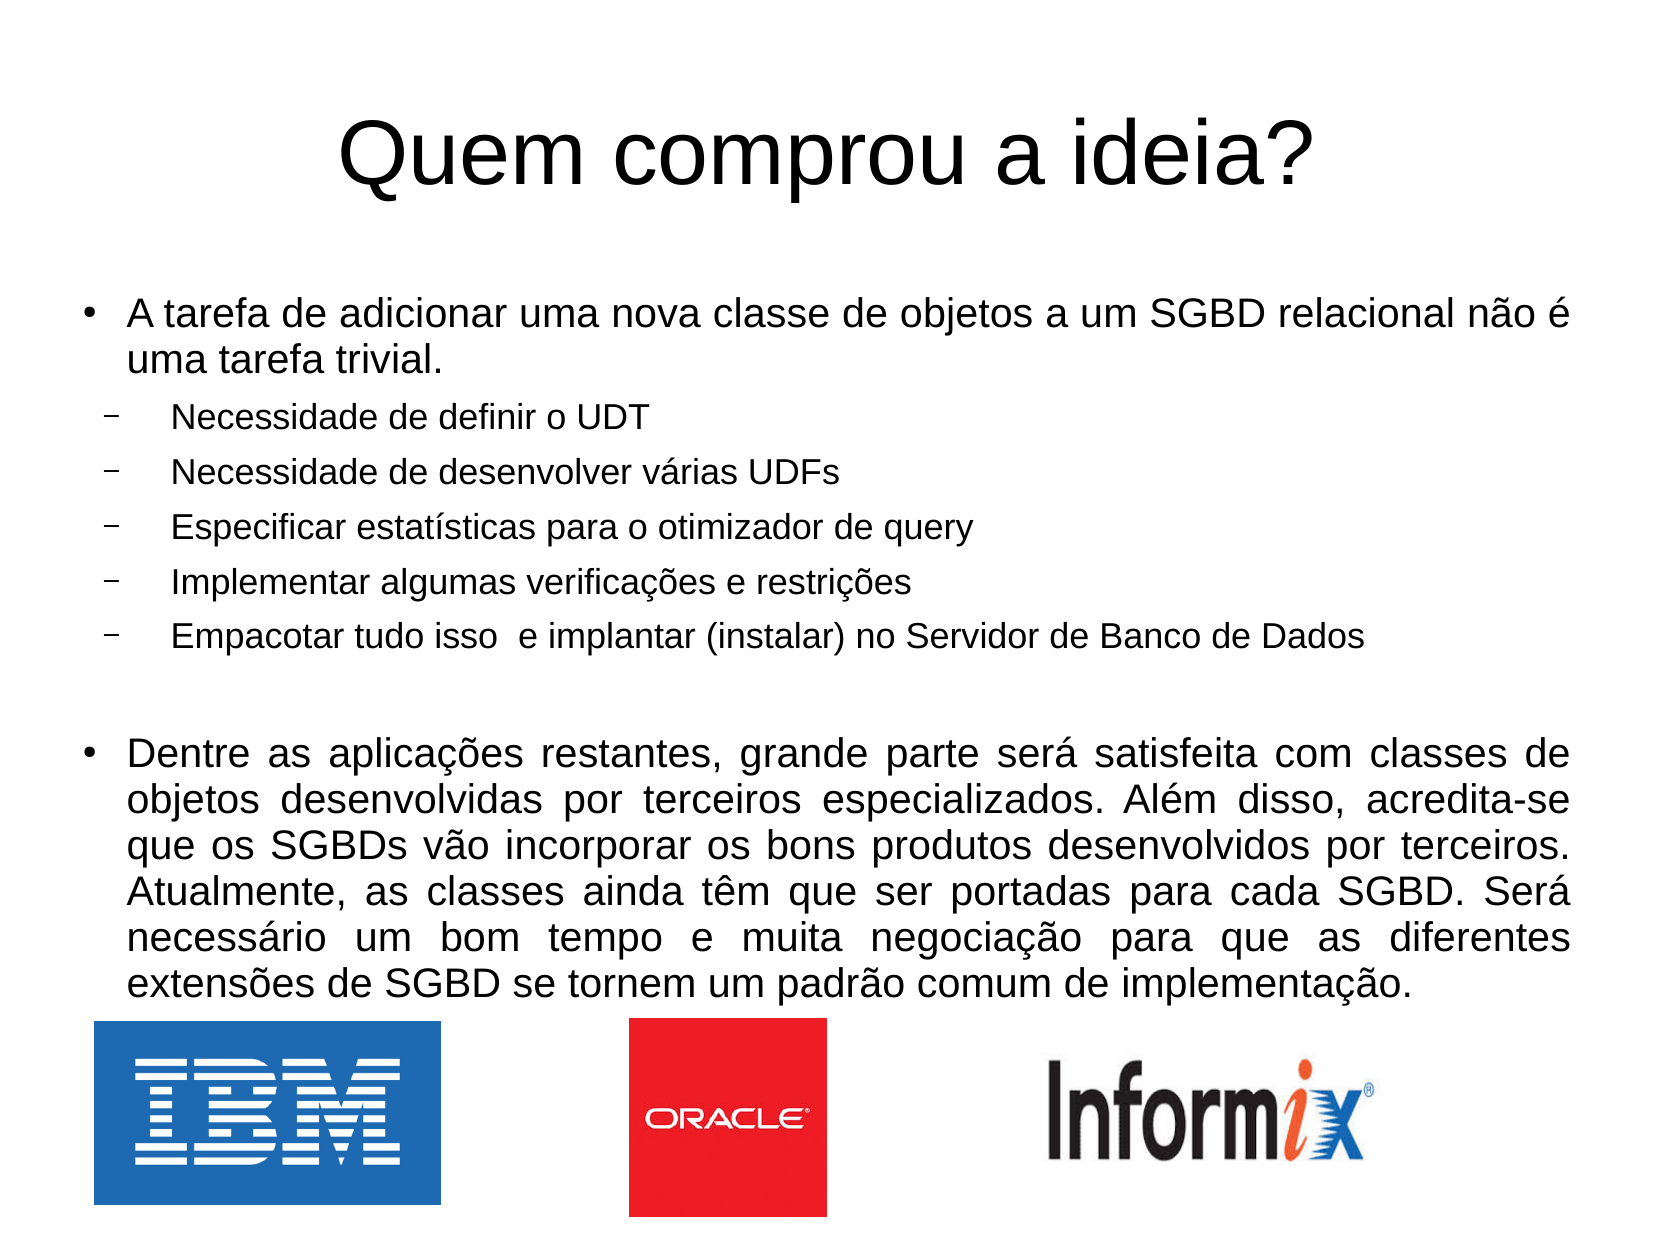

# Quem comprou a ideia?
A tarefa de adicionar uma nova classe de objetos a um SGBD relacional não é uma tarefa trivial.
Necessidade de definir o UDT
Necessidade de desenvolver várias UDFs
Especificar estatísticas para o otimizador de query
Implementar algumas verificações e restrições
Empacotar tudo isso e implantar (instalar) no Servidor de Banco de Dados
Dentre as aplicações restantes, grande parte será satisfeita com classes de objetos desenvolvidas por terceiros especializados. Além disso, acredita-se que os SGBDs vão incorporar os bons produtos desenvolvidos por terceiros. Atualmente, as classes ainda têm que ser portadas para cada SGBD. Será necessário um bom tempo e muita negociação para que as diferentes extensões de SGBD se tornem um padrão comum de implementação.